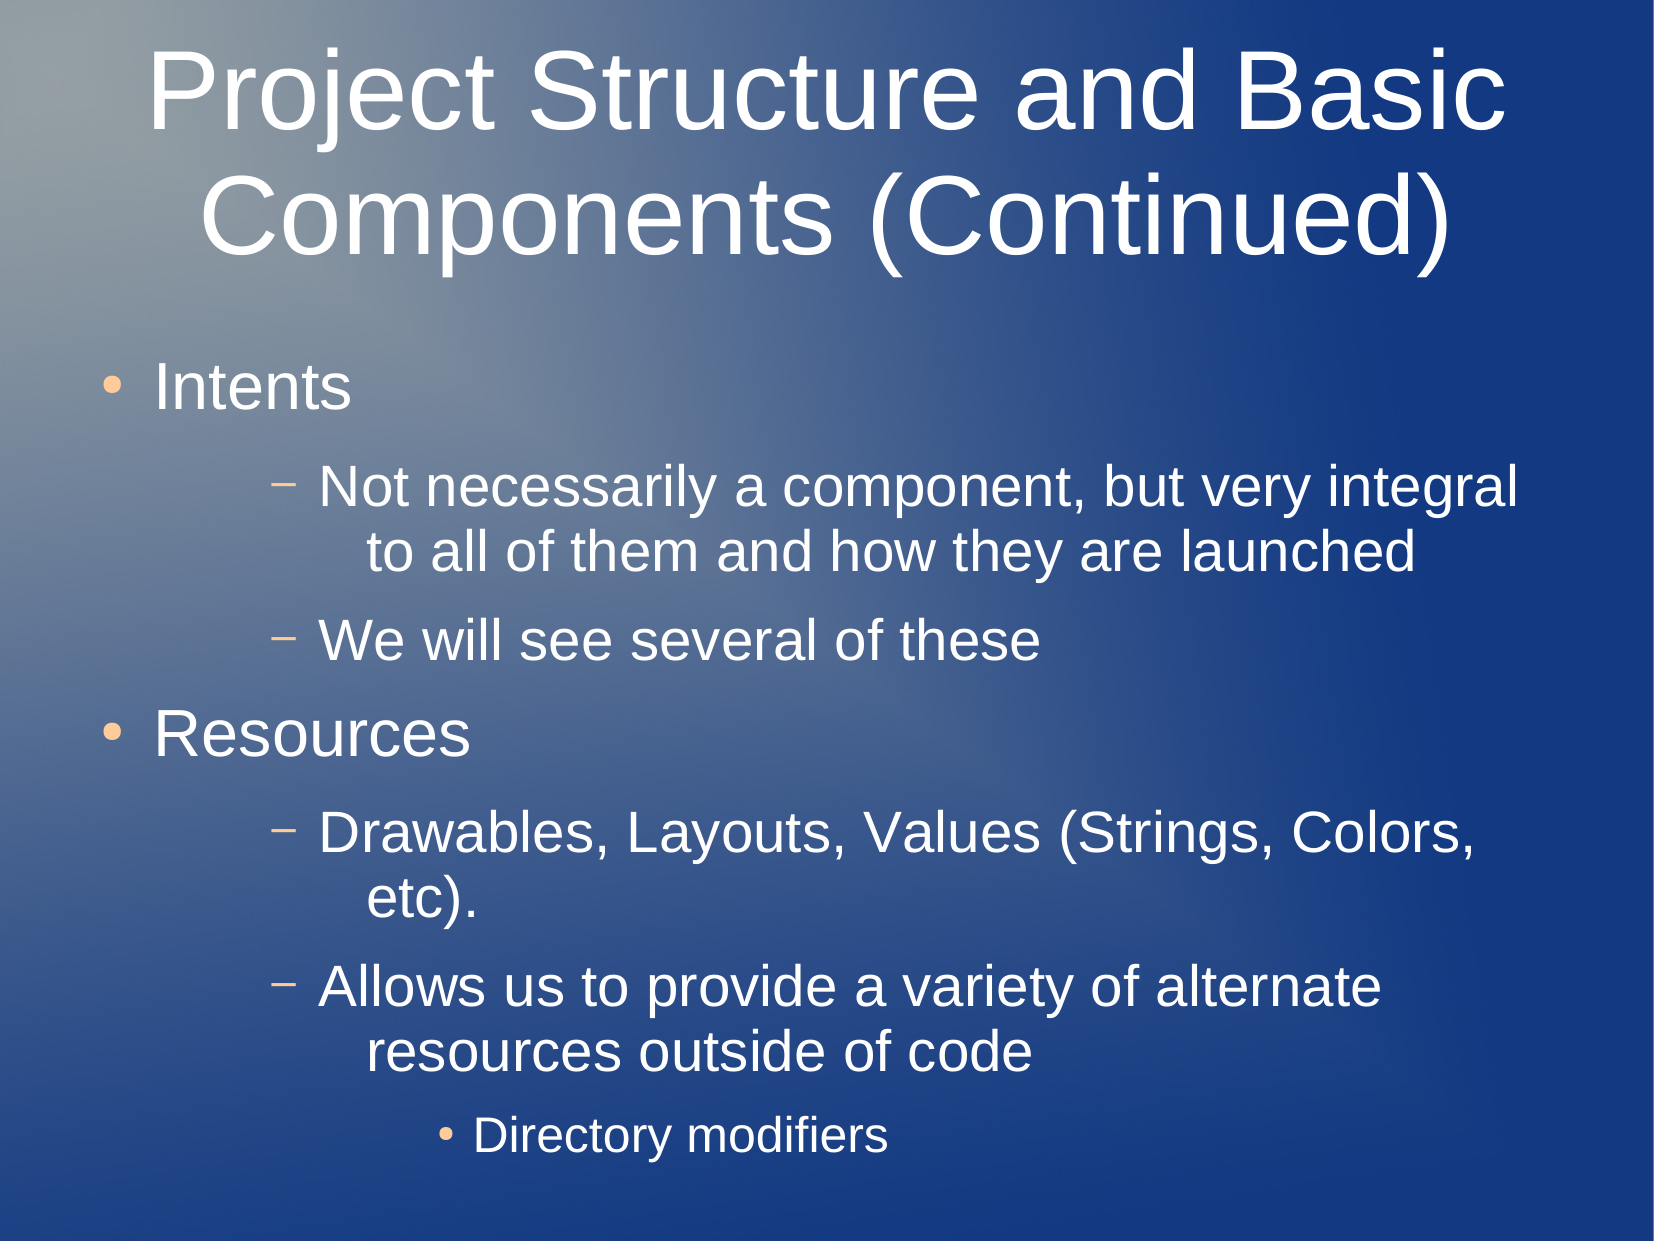

# Project Structure and Basic Components (Continued)
Intents
Not necessarily a component, but very integral to all of them and how they are launched
We will see several of these
Resources
Drawables, Layouts, Values (Strings, Colors, etc).
Allows us to provide a variety of alternate resources outside of code
Directory modifiers